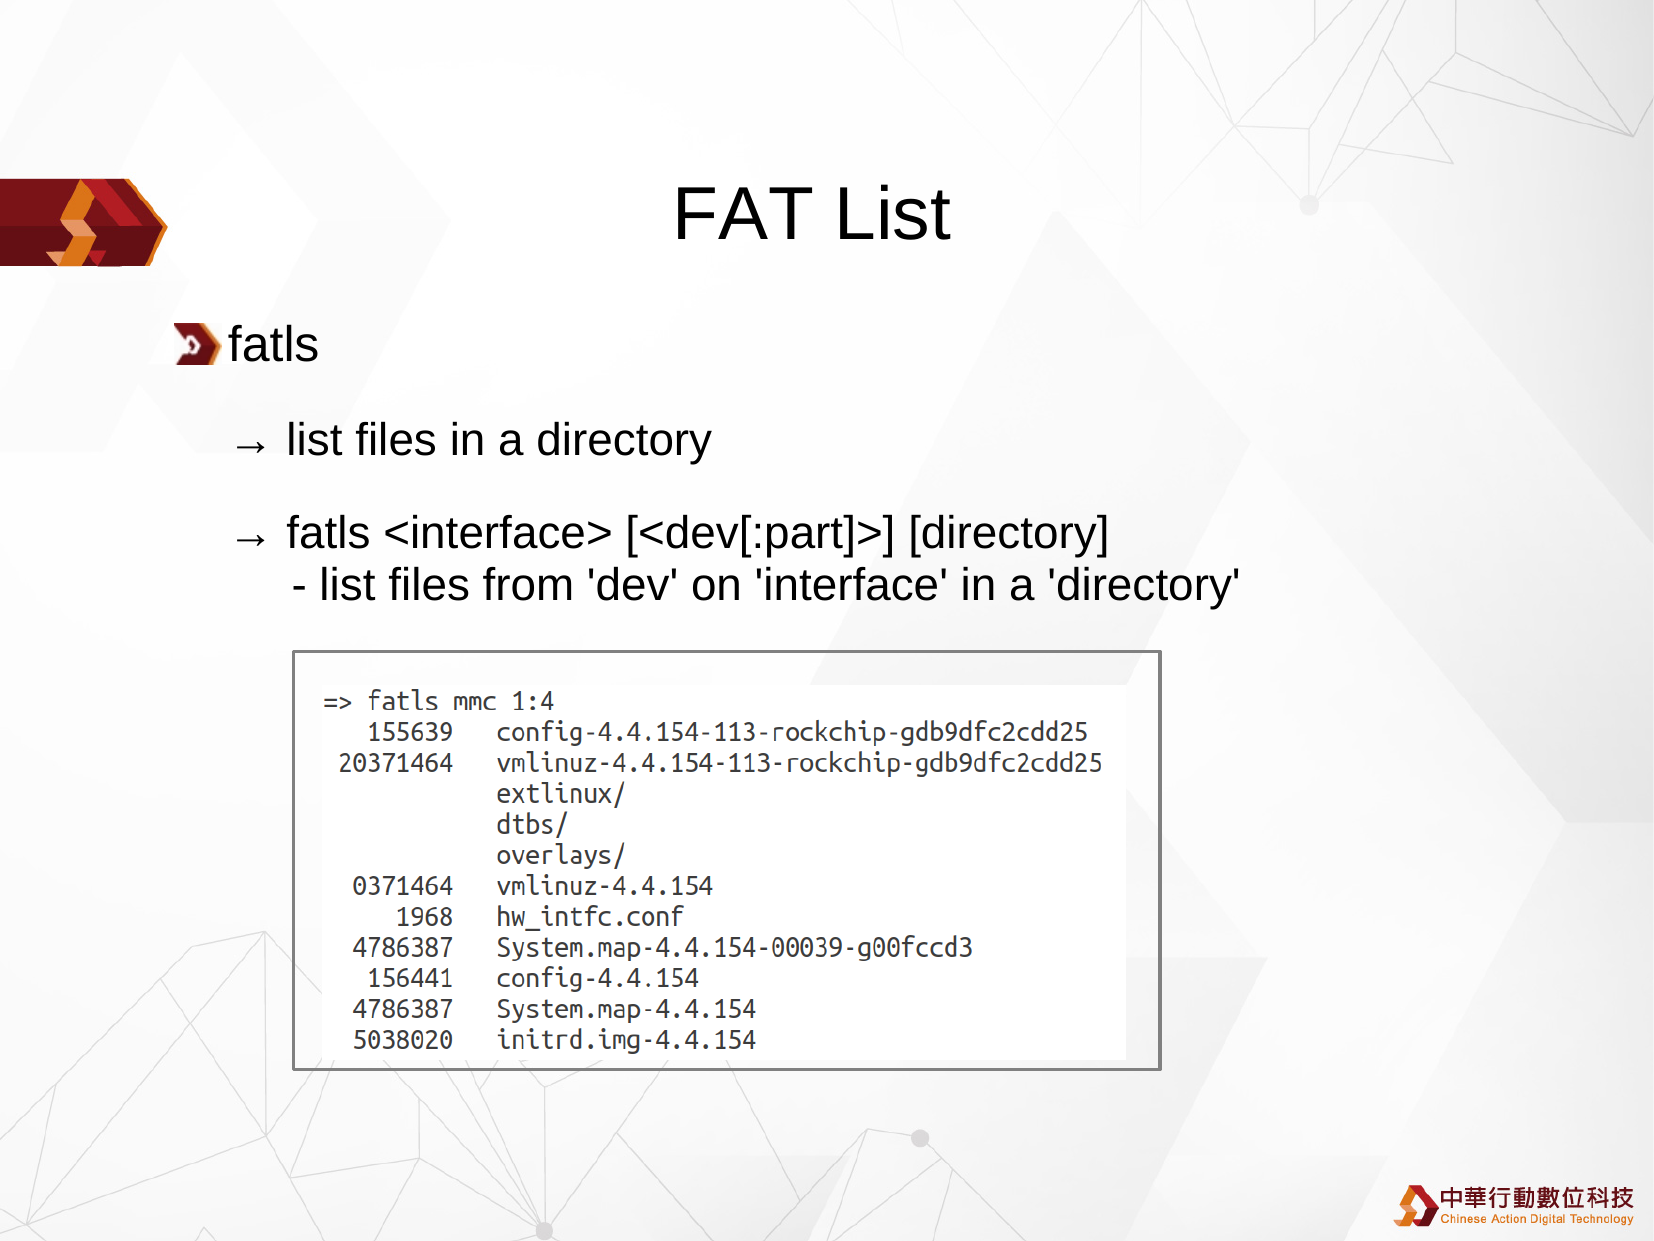

# FAT List
fatls
→ list files in a directory
→ fatls <interface> [<dev[:part]>] [directory]
 - list files from 'dev' on 'interface' in a 'directory'